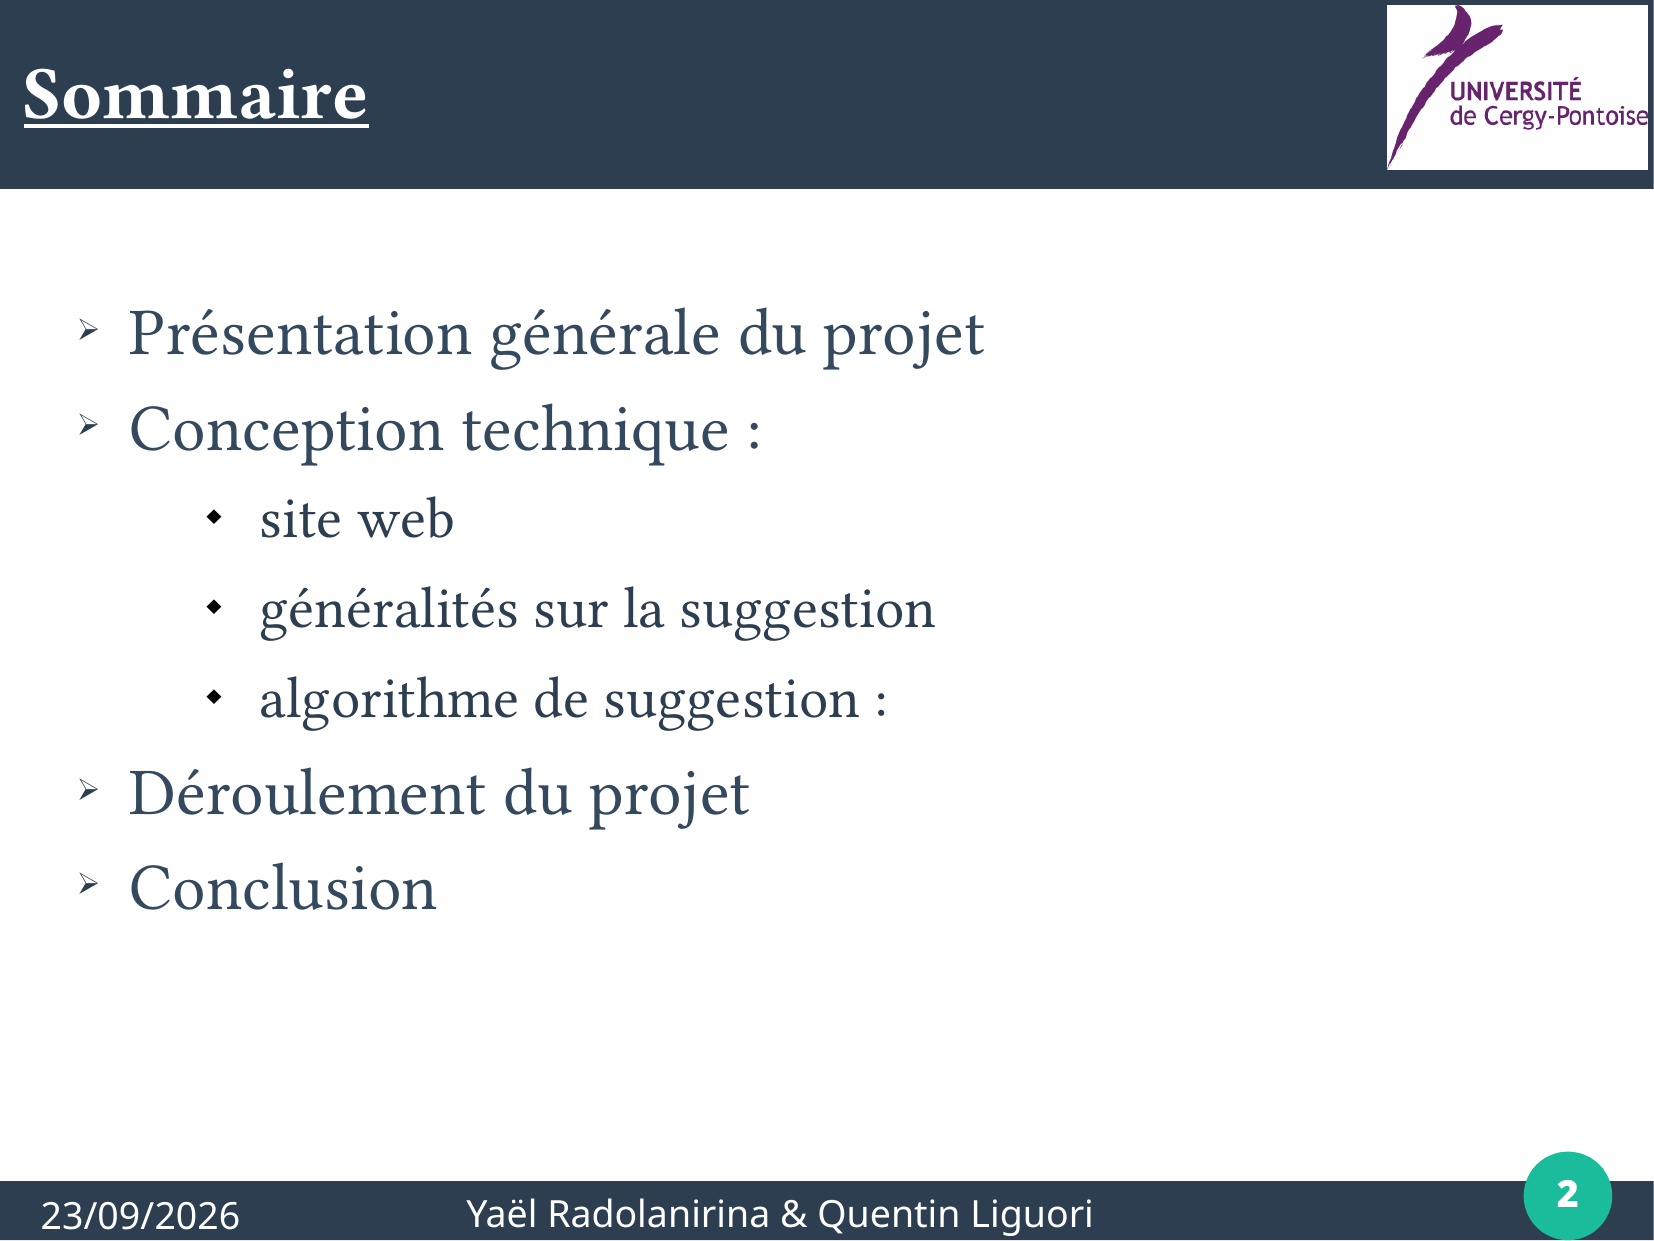

# Sommaire
Présentation générale du projet
Conception technique :
site web
généralités sur la suggestion
algorithme de suggestion :
Déroulement du projet
Conclusion
2